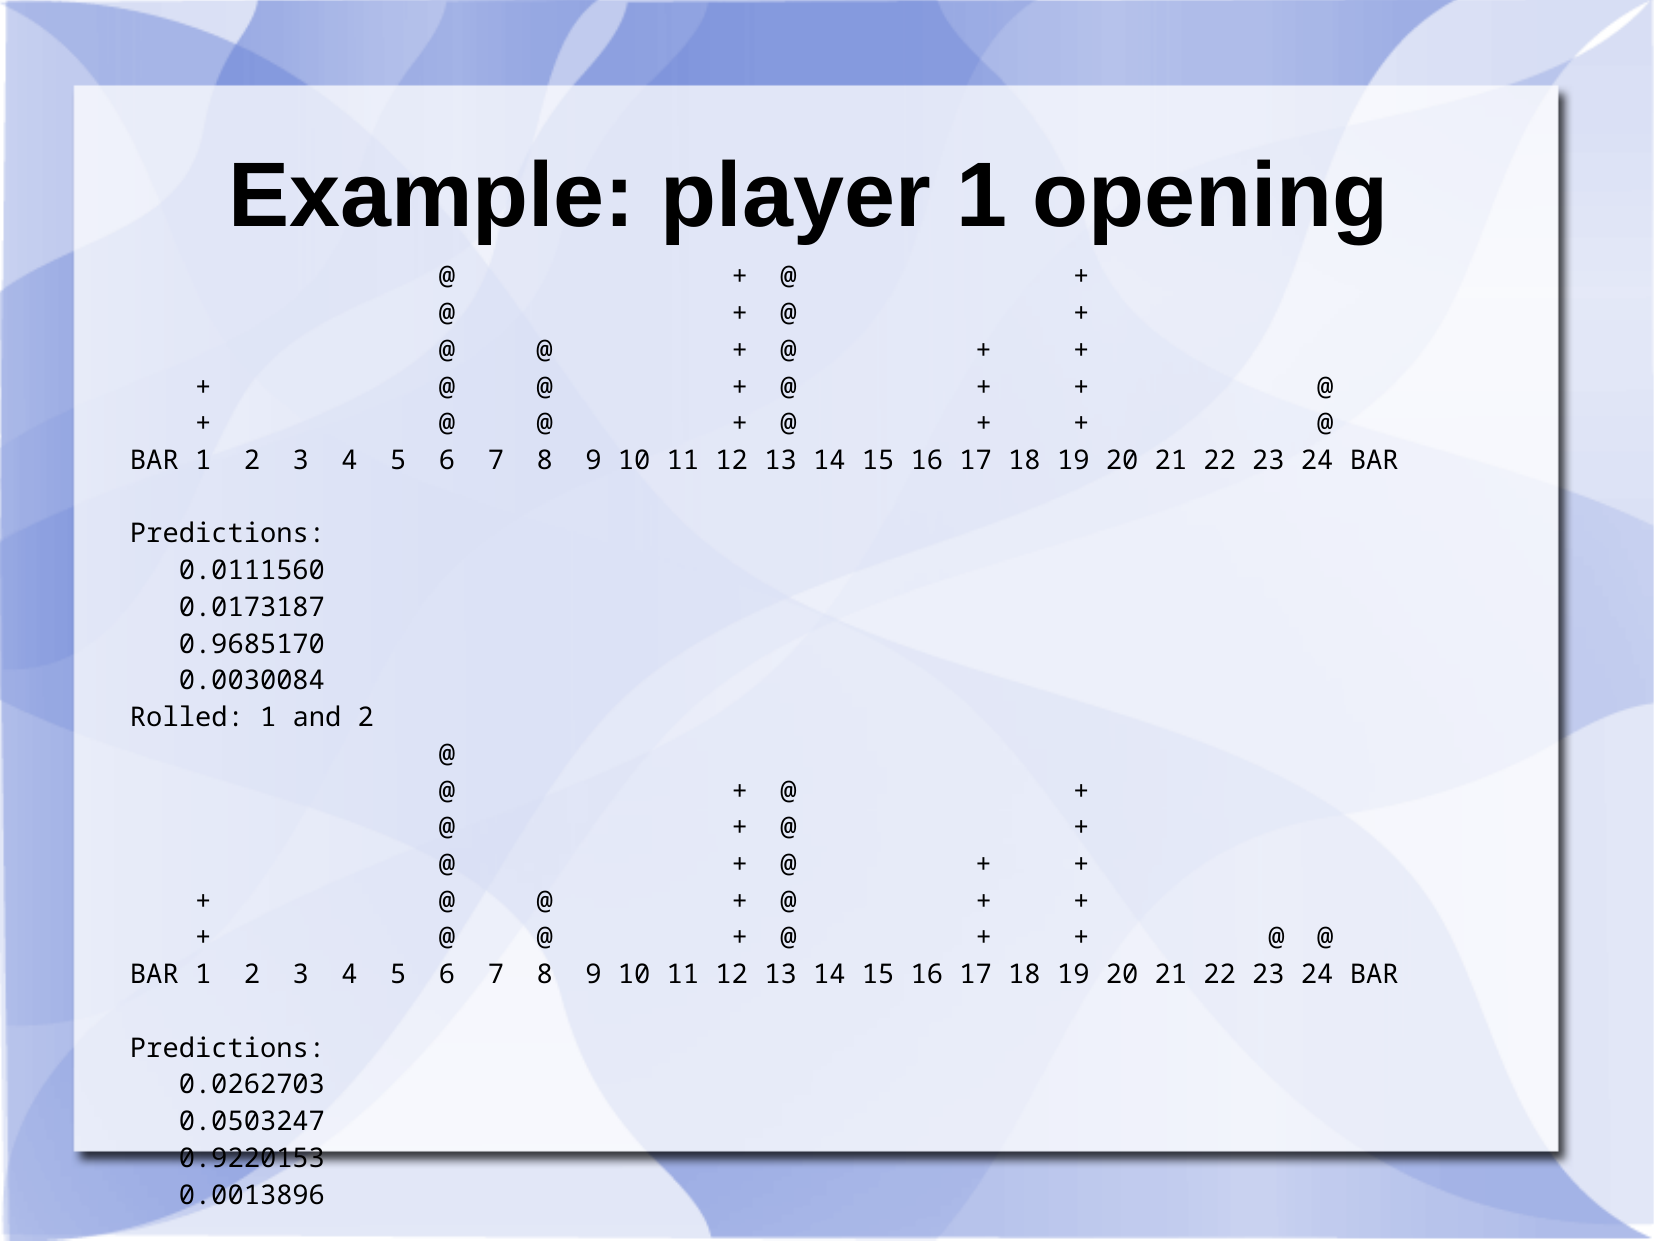

# Example: player 1 opening
 @ + @ +
 @ + @ +
 @ @ + @ + +
 + @ @ + @ + + @
 + @ @ + @ + + @
BAR 1 2 3 4 5 6 7 8 9 10 11 12 13 14 15 16 17 18 19 20 21 22 23 24 BAR
Predictions:
 0.0111560
 0.0173187
 0.9685170
 0.0030084
Rolled: 1 and 2
 @
 @ + @ +
 @ + @ +
 @ + @ + +
 + @ @ + @ + +
 + @ @ + @ + + @ @
BAR 1 2 3 4 5 6 7 8 9 10 11 12 13 14 15 16 17 18 19 20 21 22 23 24 BAR
Predictions:
 0.0262703
 0.0503247
 0.9220153
 0.0013896